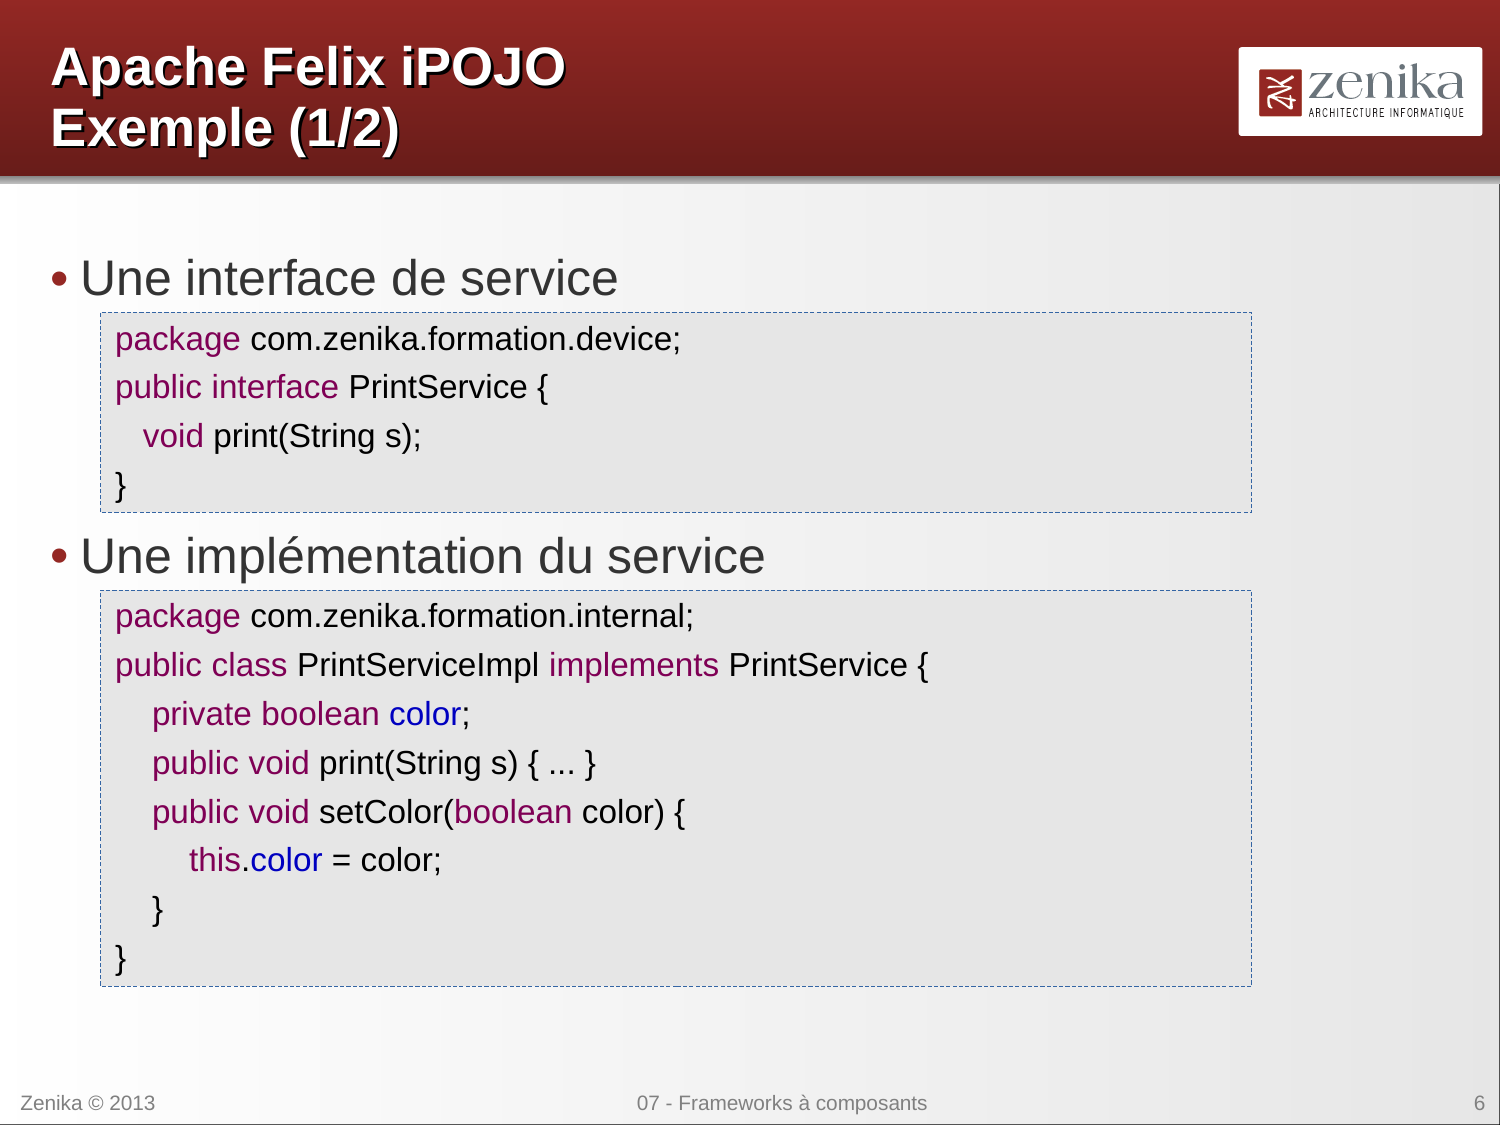

# Apache Felix iPOJO Exemple (1/2)
Une interface de service
Une implémentation du service
package com.zenika.formation.device;
public interface PrintService {
 void print(String s);
}
package com.zenika.formation.internal;
public class PrintServiceImpl implements PrintService {
 private boolean color;
 public void print(String s) { ... }
 public void setColor(boolean color) {
 this.color = color;
 }
}